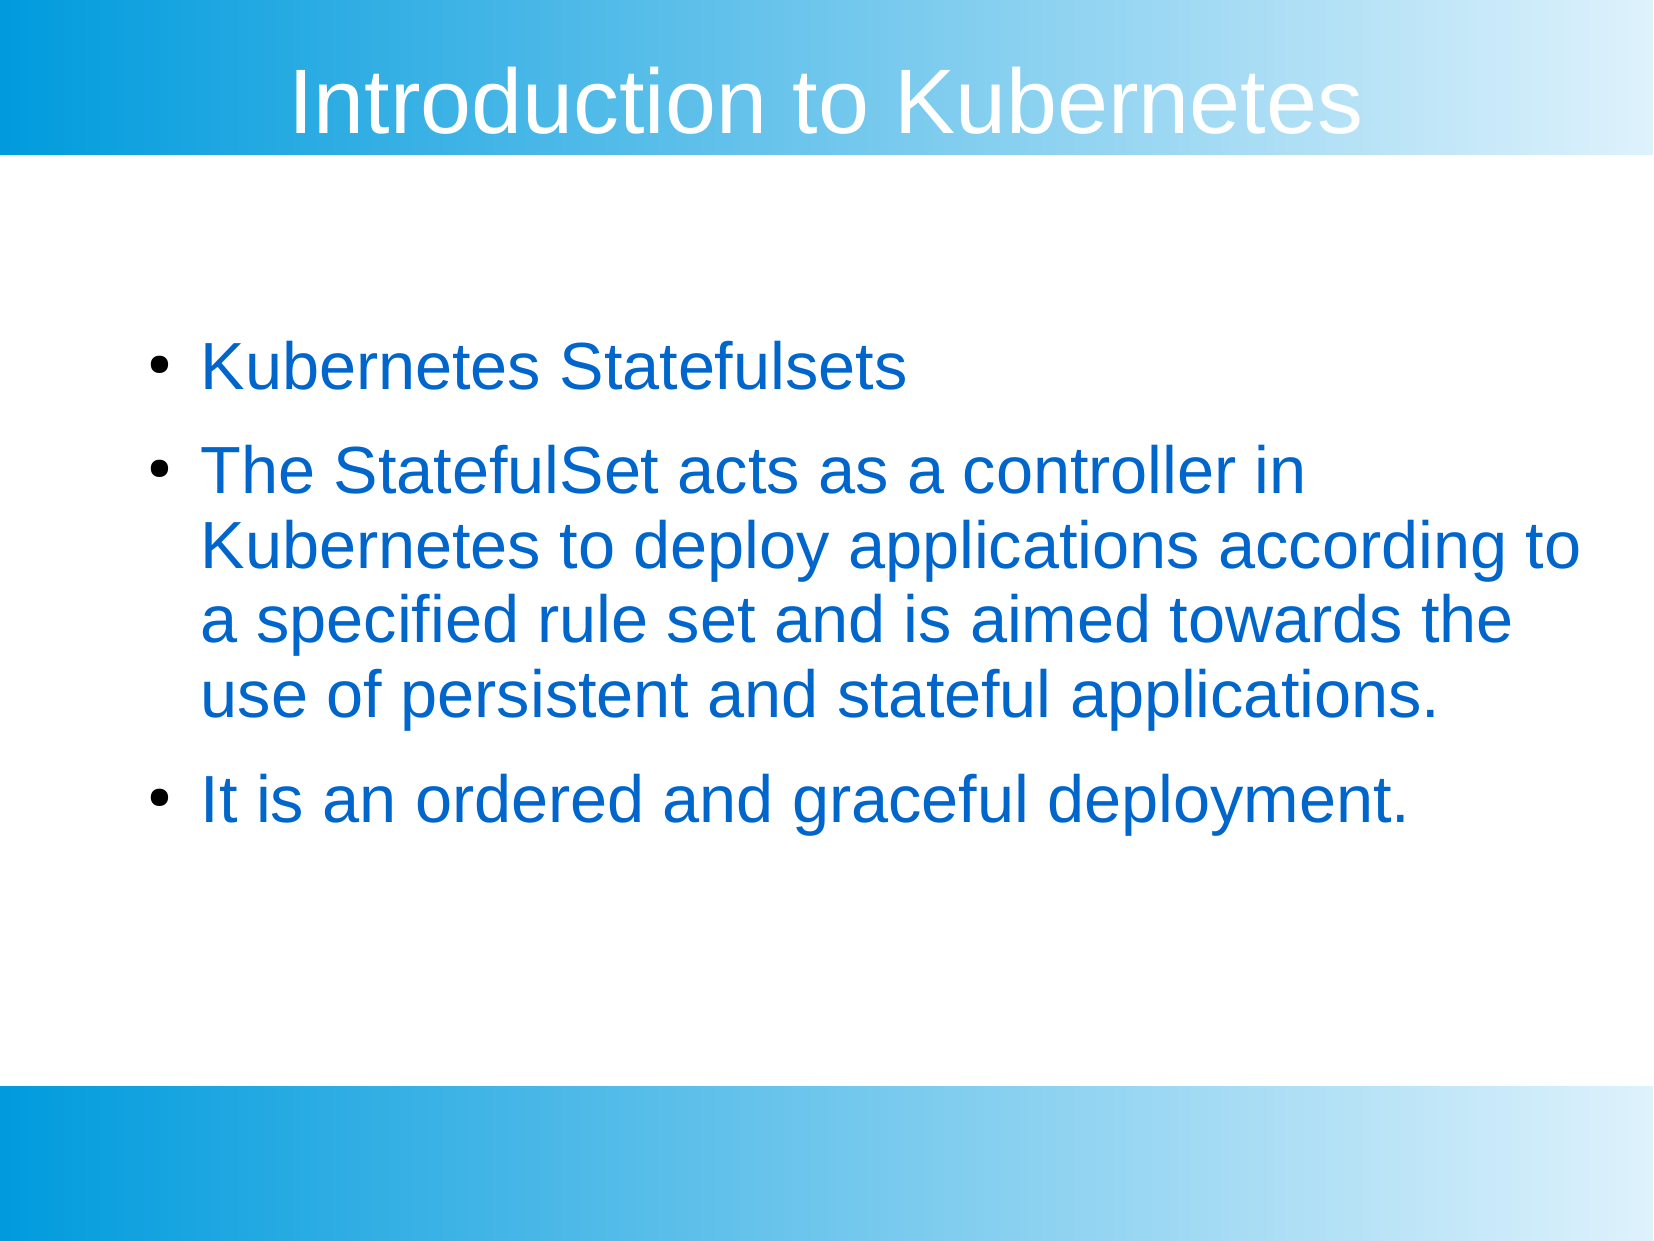

# Introduction to Kubernetes
Kubernetes Statefulsets
The StatefulSet acts as a controller in Kubernetes to deploy applications according to a specified rule set and is aimed towards the use of persistent and stateful applications.
It is an ordered and graceful deployment.